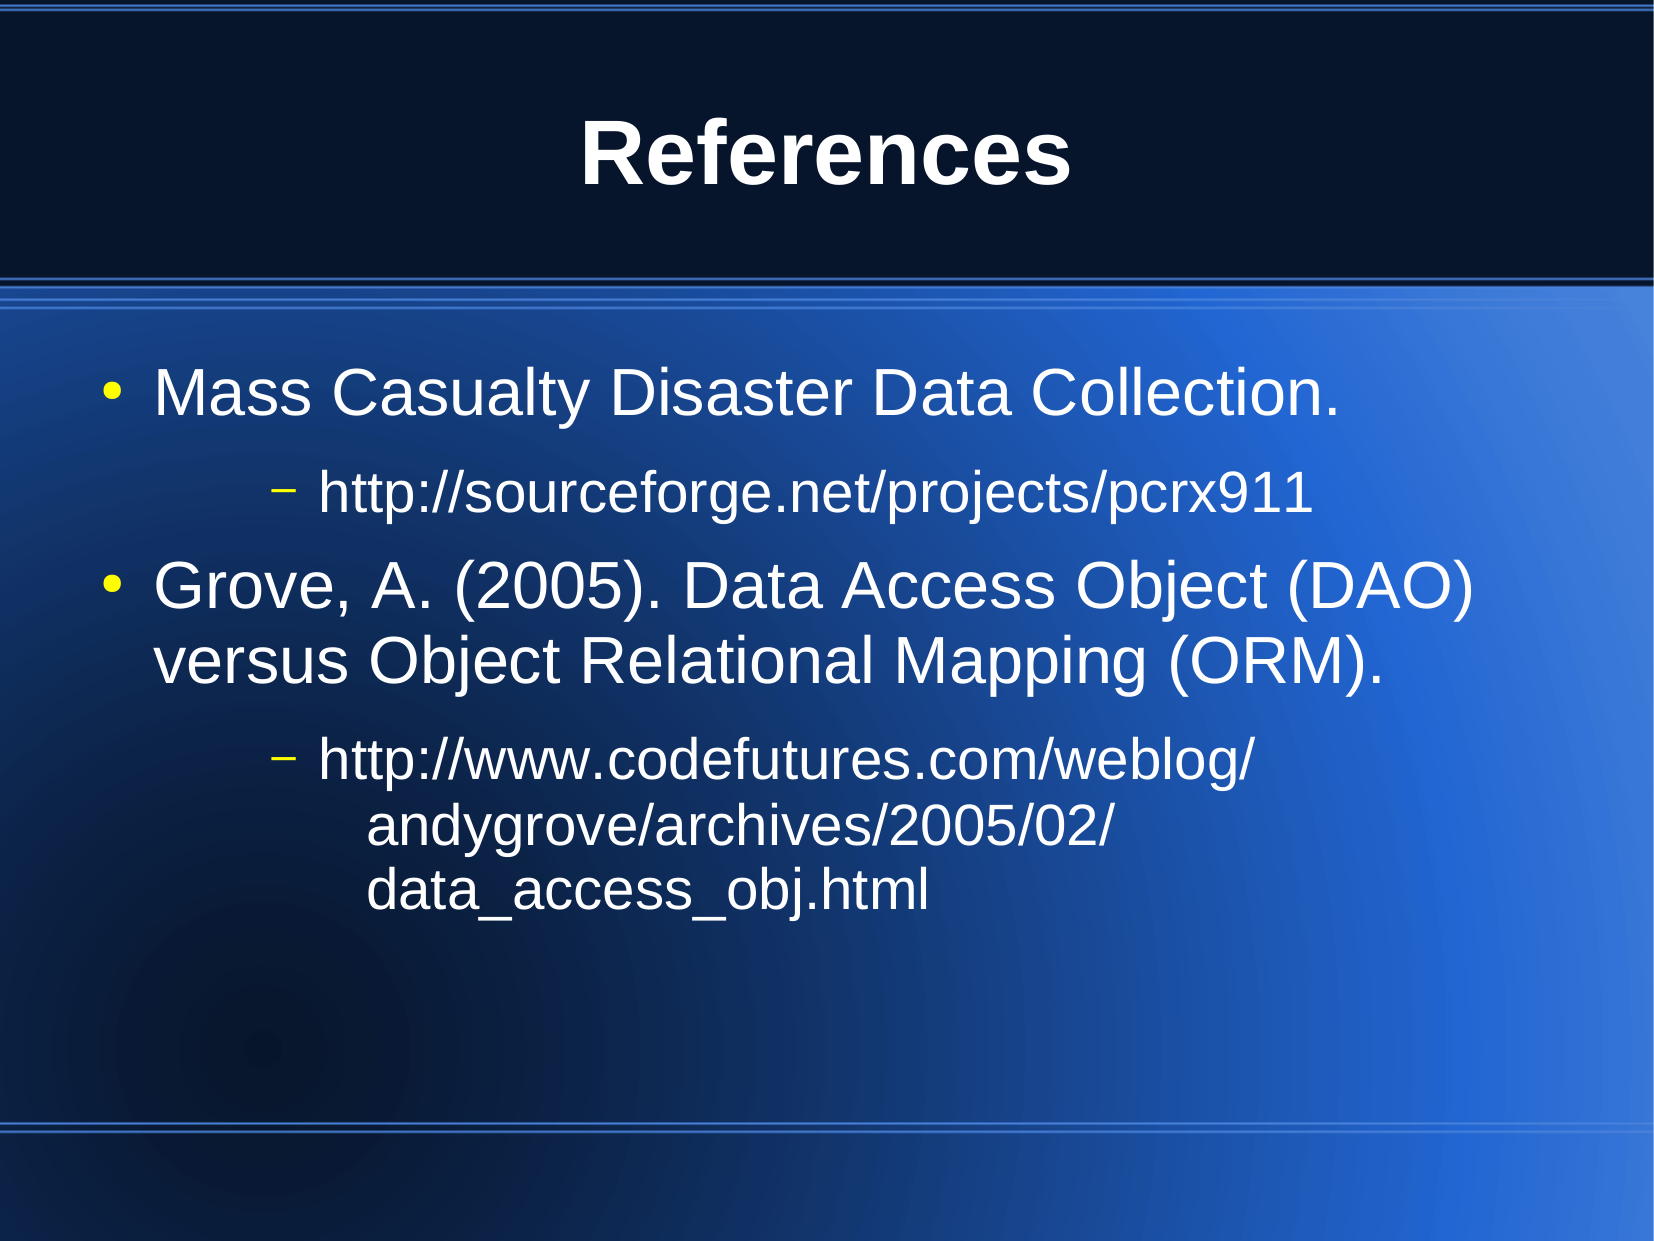

# References
Mass Casualty Disaster Data Collection.
http://sourceforge.net/projects/pcrx911
Grove, A. (2005). Data Access Object (DAO) versus Object Relational Mapping (ORM).
http://www.codefutures.com/weblog/andygrove/archives/2005/02/data_access_obj.html